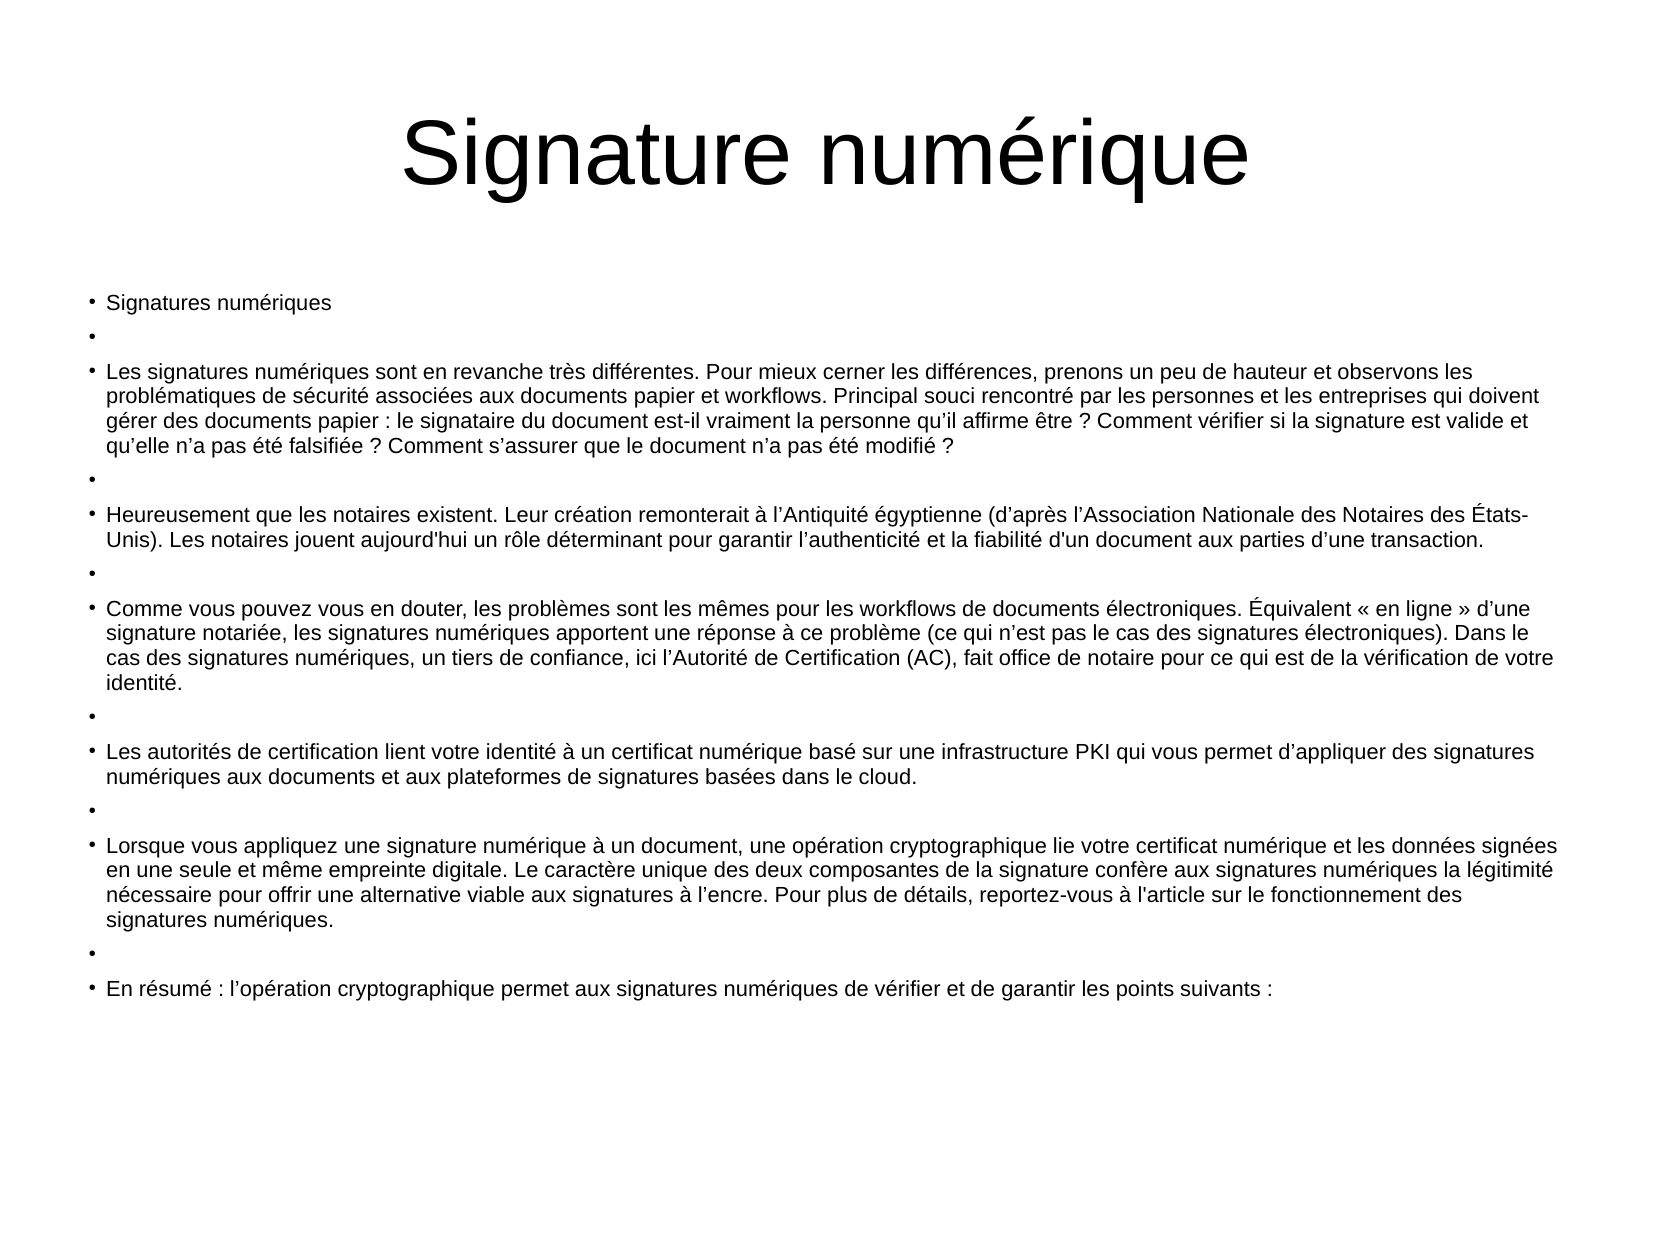

# Signature numérique
Signatures numériques
Les signatures numériques sont en revanche très différentes. Pour mieux cerner les différences, prenons un peu de hauteur et observons les problématiques de sécurité associées aux documents papier et workflows. Principal souci rencontré par les personnes et les entreprises qui doivent gérer des documents papier : le signataire du document est-il vraiment la personne qu’il affirme être ? Comment vérifier si la signature est valide et qu’elle n’a pas été falsifiée ? Comment s’assurer que le document n’a pas été modifié ?
Heureusement que les notaires existent. Leur création remonterait à l’Antiquité égyptienne (d’après l’Association Nationale des Notaires des États-Unis). Les notaires jouent aujourd'hui un rôle déterminant pour garantir l’authenticité et la fiabilité d'un document aux parties d’une transaction.
Comme vous pouvez vous en douter, les problèmes sont les mêmes pour les workflows de documents électroniques. Équivalent « en ligne » d’une signature notariée, les signatures numériques apportent une réponse à ce problème (ce qui n’est pas le cas des signatures électroniques). Dans le cas des signatures numériques, un tiers de confiance, ici l’Autorité de Certification (AC), fait office de notaire pour ce qui est de la vérification de votre identité.
Les autorités de certification lient votre identité à un certificat numérique basé sur une infrastructure PKI qui vous permet d’appliquer des signatures numériques aux documents et aux plateformes de signatures basées dans le cloud.
Lorsque vous appliquez une signature numérique à un document, une opération cryptographique lie votre certificat numérique et les données signées en une seule et même empreinte digitale. Le caractère unique des deux composantes de la signature confère aux signatures numériques la légitimité nécessaire pour offrir une alternative viable aux signatures à l’encre. Pour plus de détails, reportez-vous à l'article sur le fonctionnement des signatures numériques.
En résumé : l’opération cryptographique permet aux signatures numériques de vérifier et de garantir les points suivants :